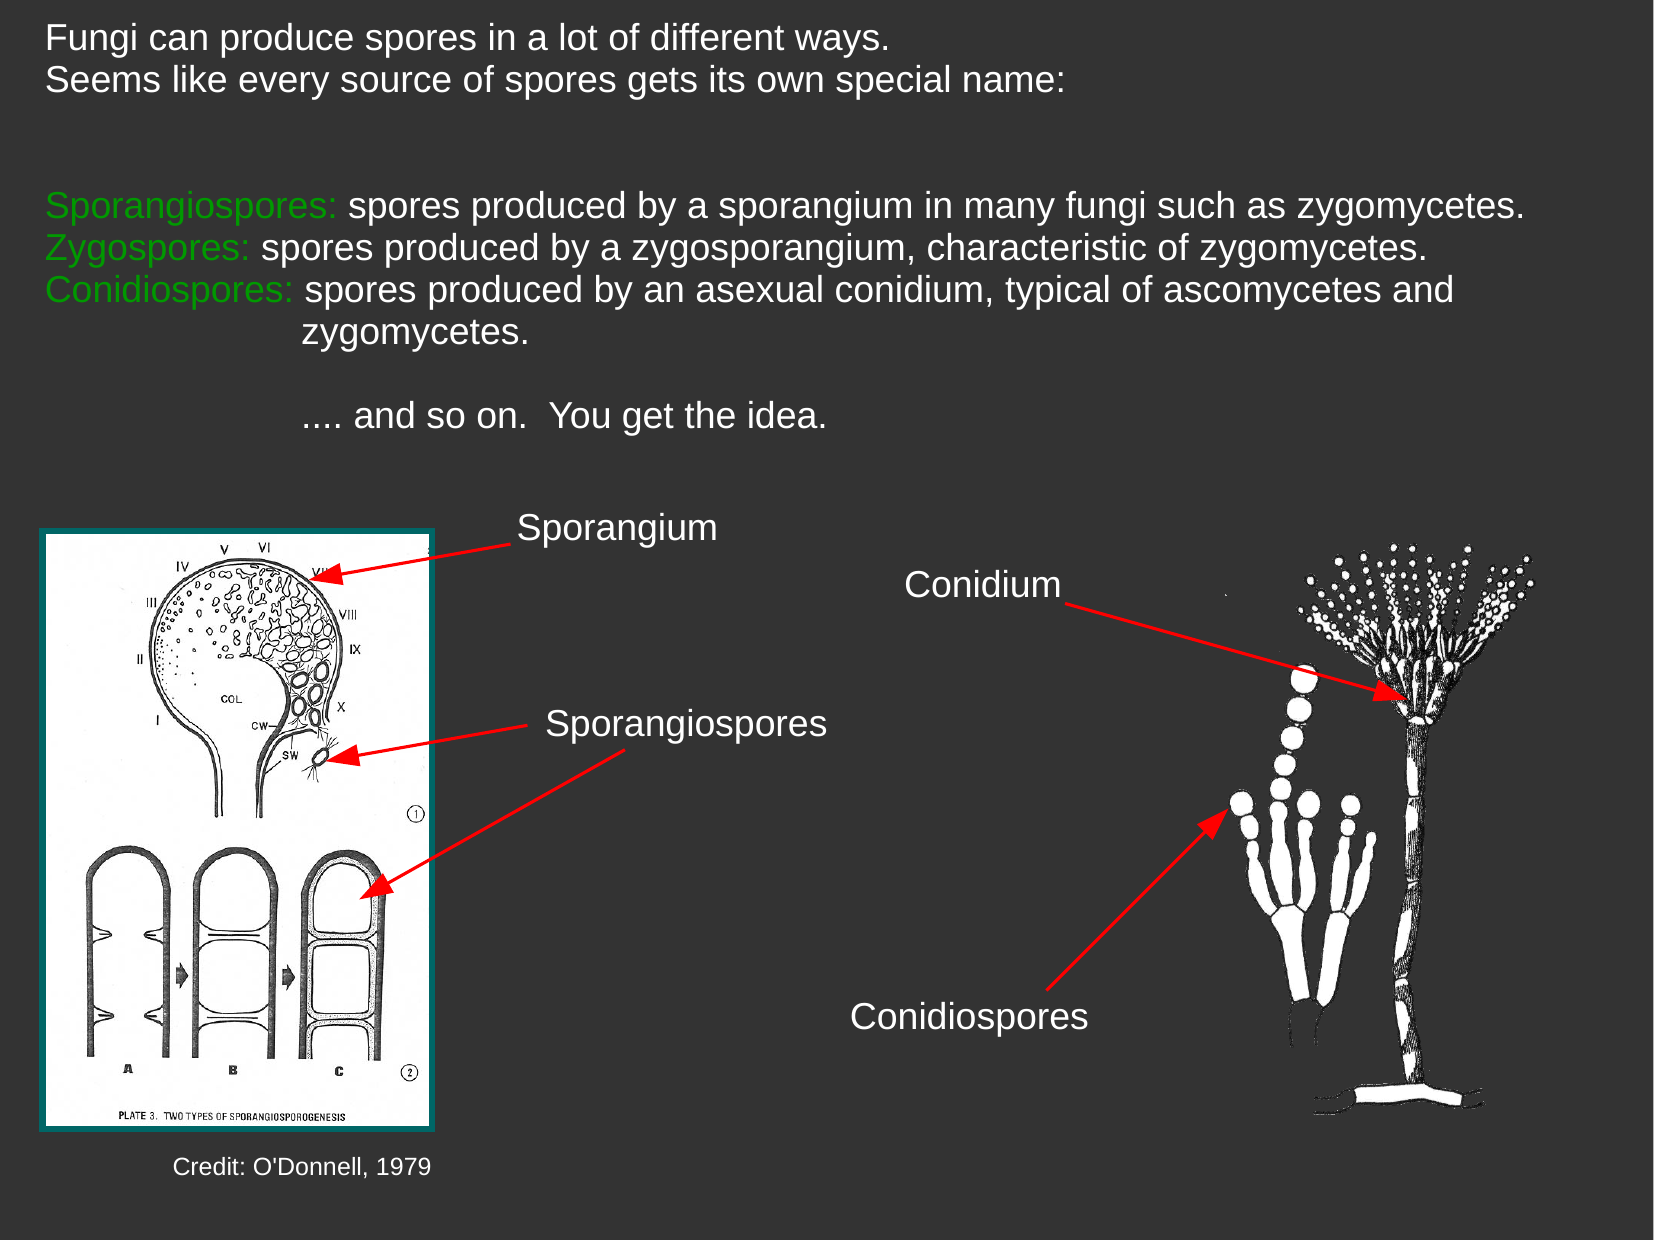

Fungi can produce spores in a lot of different ways.
Seems like every source of spores gets its own special name:
Sporangiospores: spores produced by a sporangium in many fungi such as zygomycetes.
Zygospores: spores produced by a zygosporangium, characteristic of zygomycetes.
Conidiospores: spores produced by an asexual conidium, typical of ascomycetes and 					 zygomycetes.
			 .... and so on. You get the idea.
Sporangium
 Conidium
Sporangiospores
Conidiospores
Credit: O'Donnell, 1979